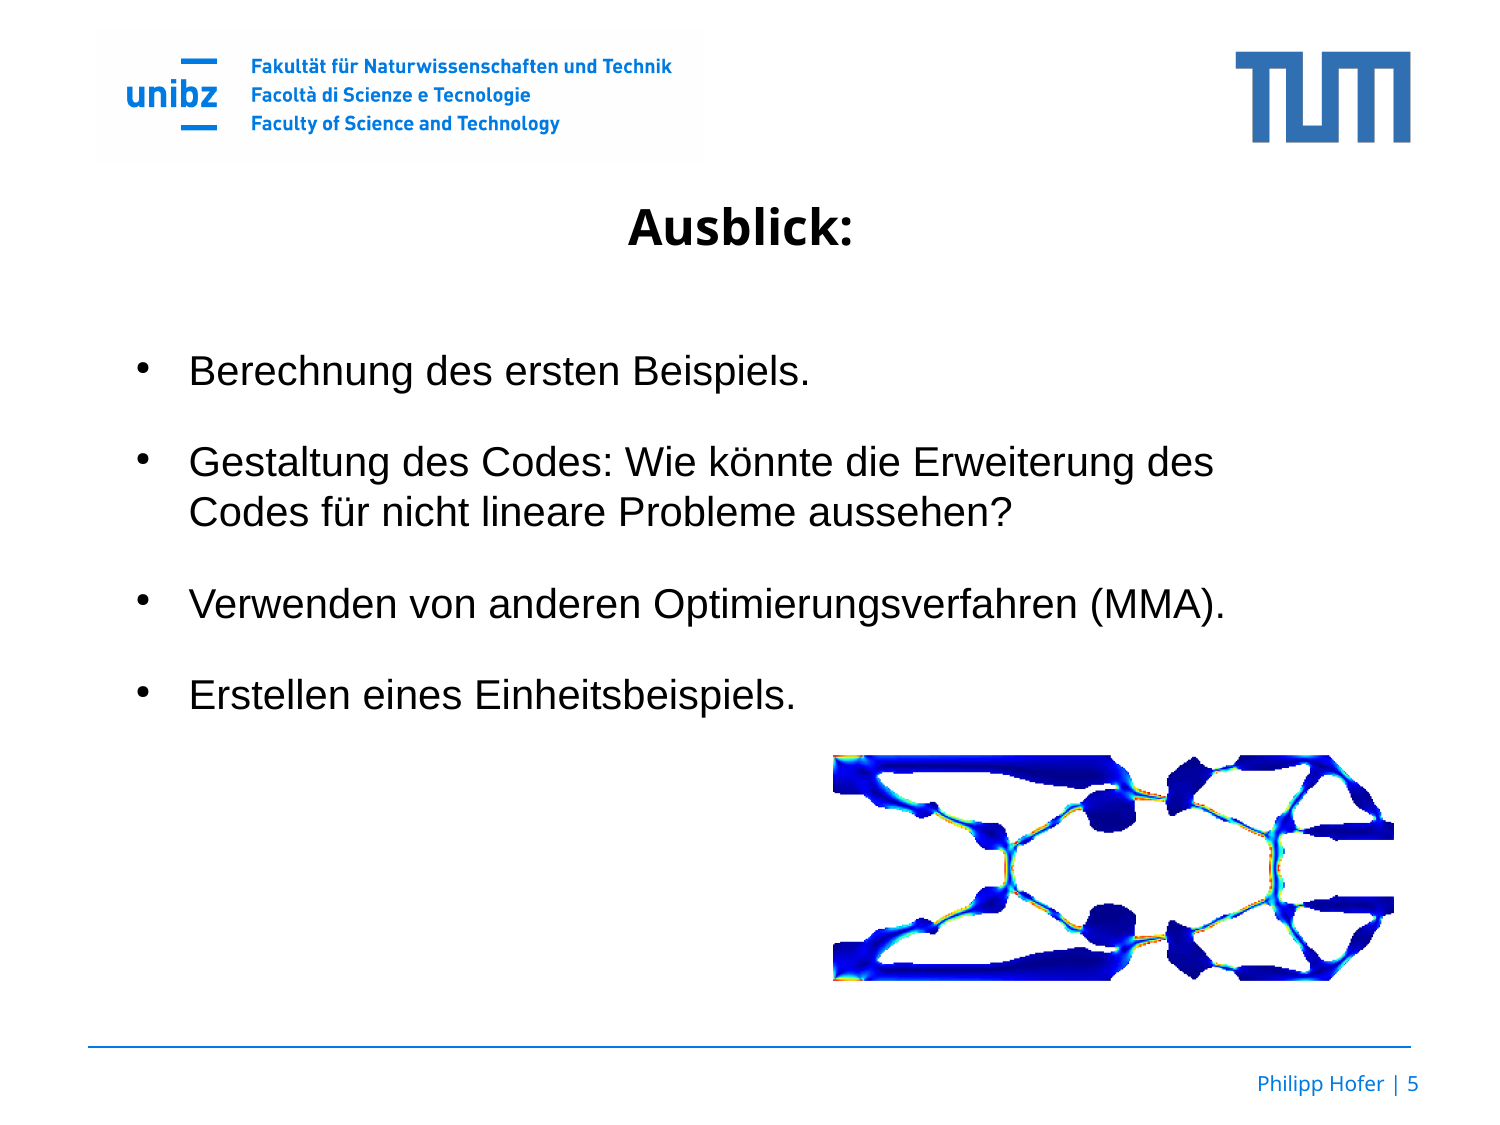

Ausblick:
Berechnung des ersten Beispiels.
Gestaltung des Codes: Wie könnte die Erweiterung des Codes für nicht lineare Probleme aussehen?
Verwenden von anderen Optimierungsverfahren (MMA).
Erstellen eines Einheitsbeispiels.